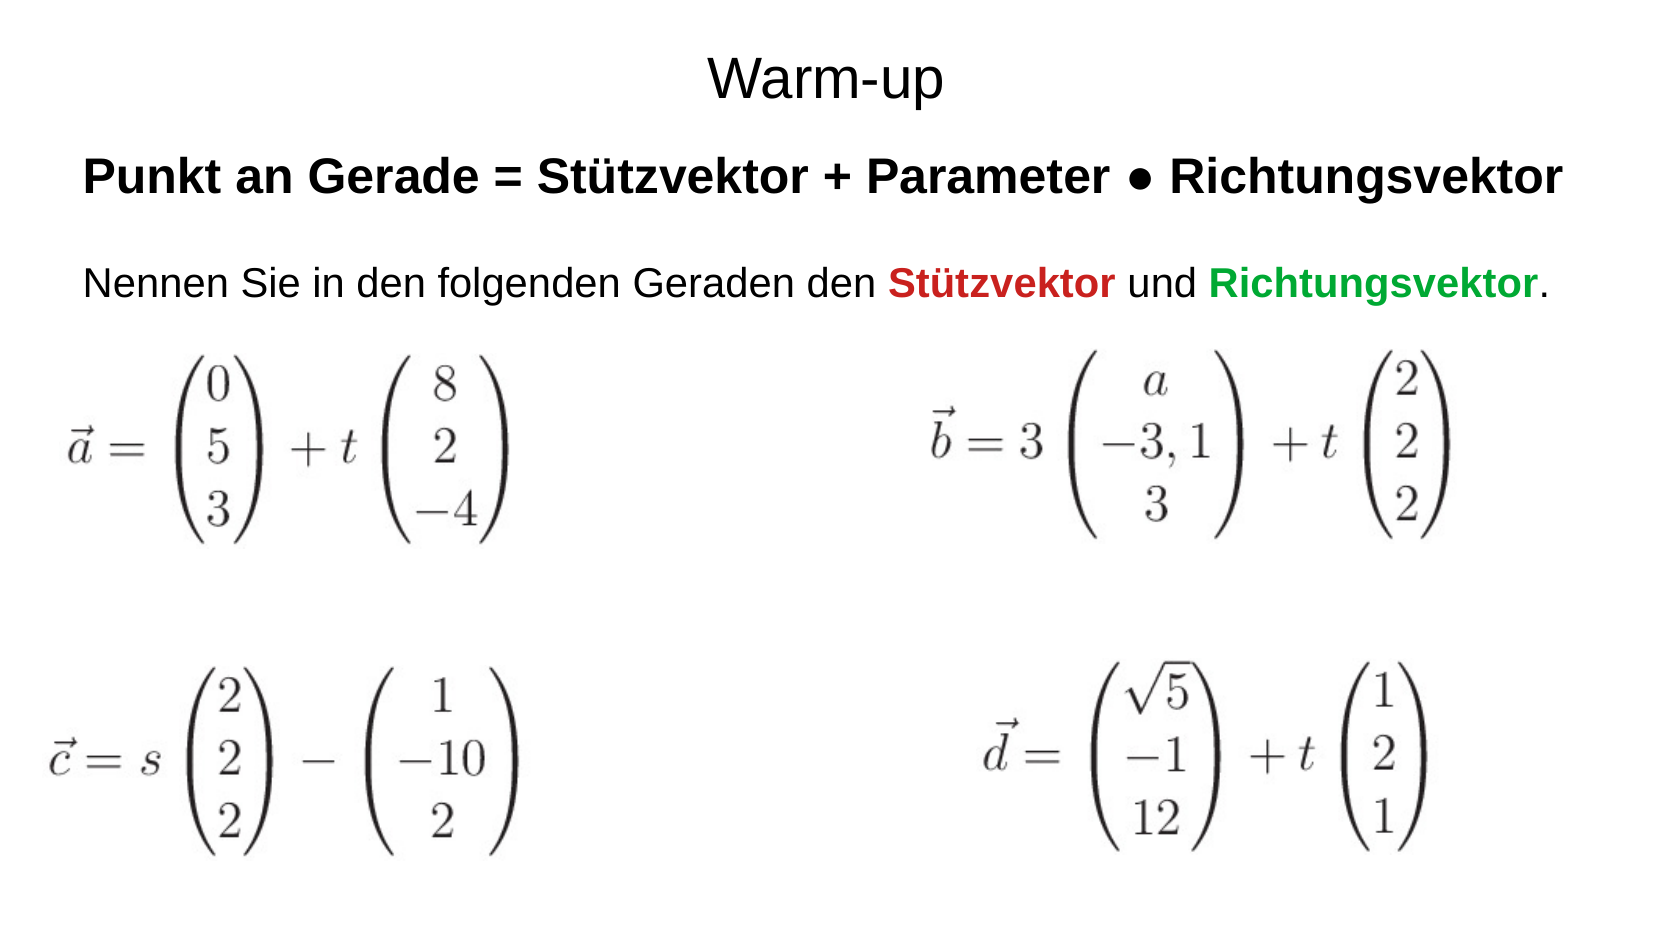

# Warm-up
Punkt an Gerade = Stützvektor + Parameter ● Richtungsvektor
Nennen Sie in den folgenden Geraden den Stützvektor und Richtungsvektor.